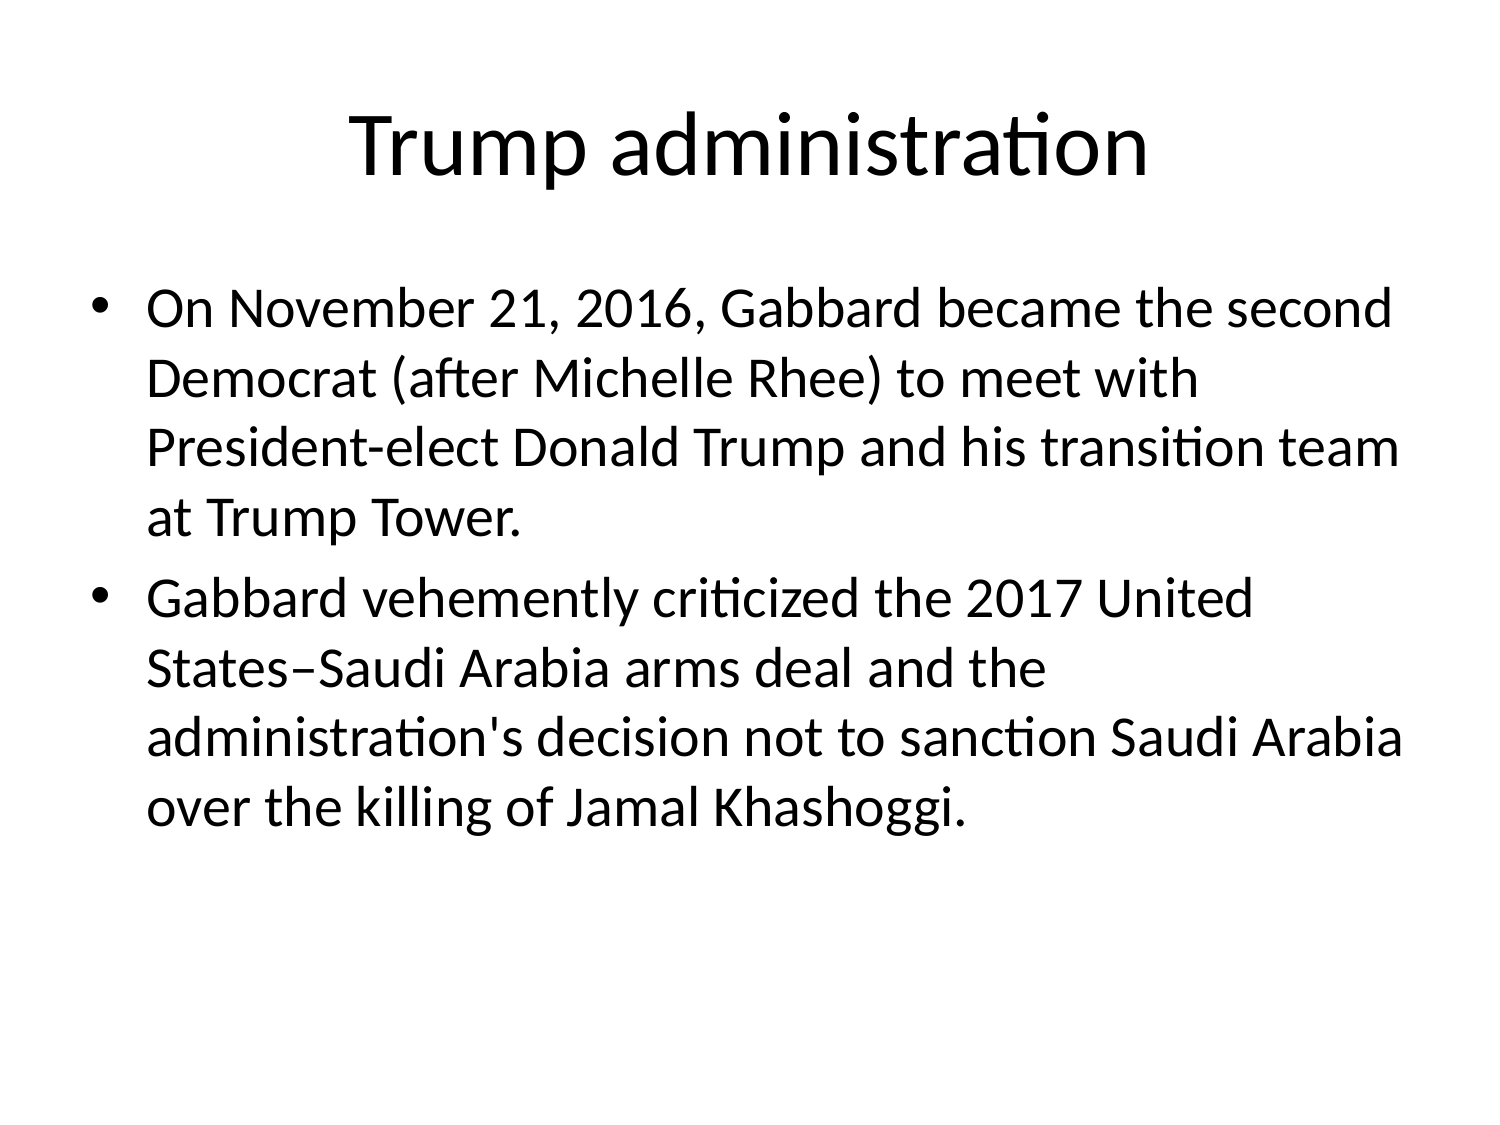

# Trump administration
On November 21, 2016, Gabbard became the second Democrat (after Michelle Rhee) to meet with President-elect Donald Trump and his transition team at Trump Tower.
Gabbard vehemently criticized the 2017 United States–Saudi Arabia arms deal and the administration's decision not to sanction Saudi Arabia over the killing of Jamal Khashoggi.